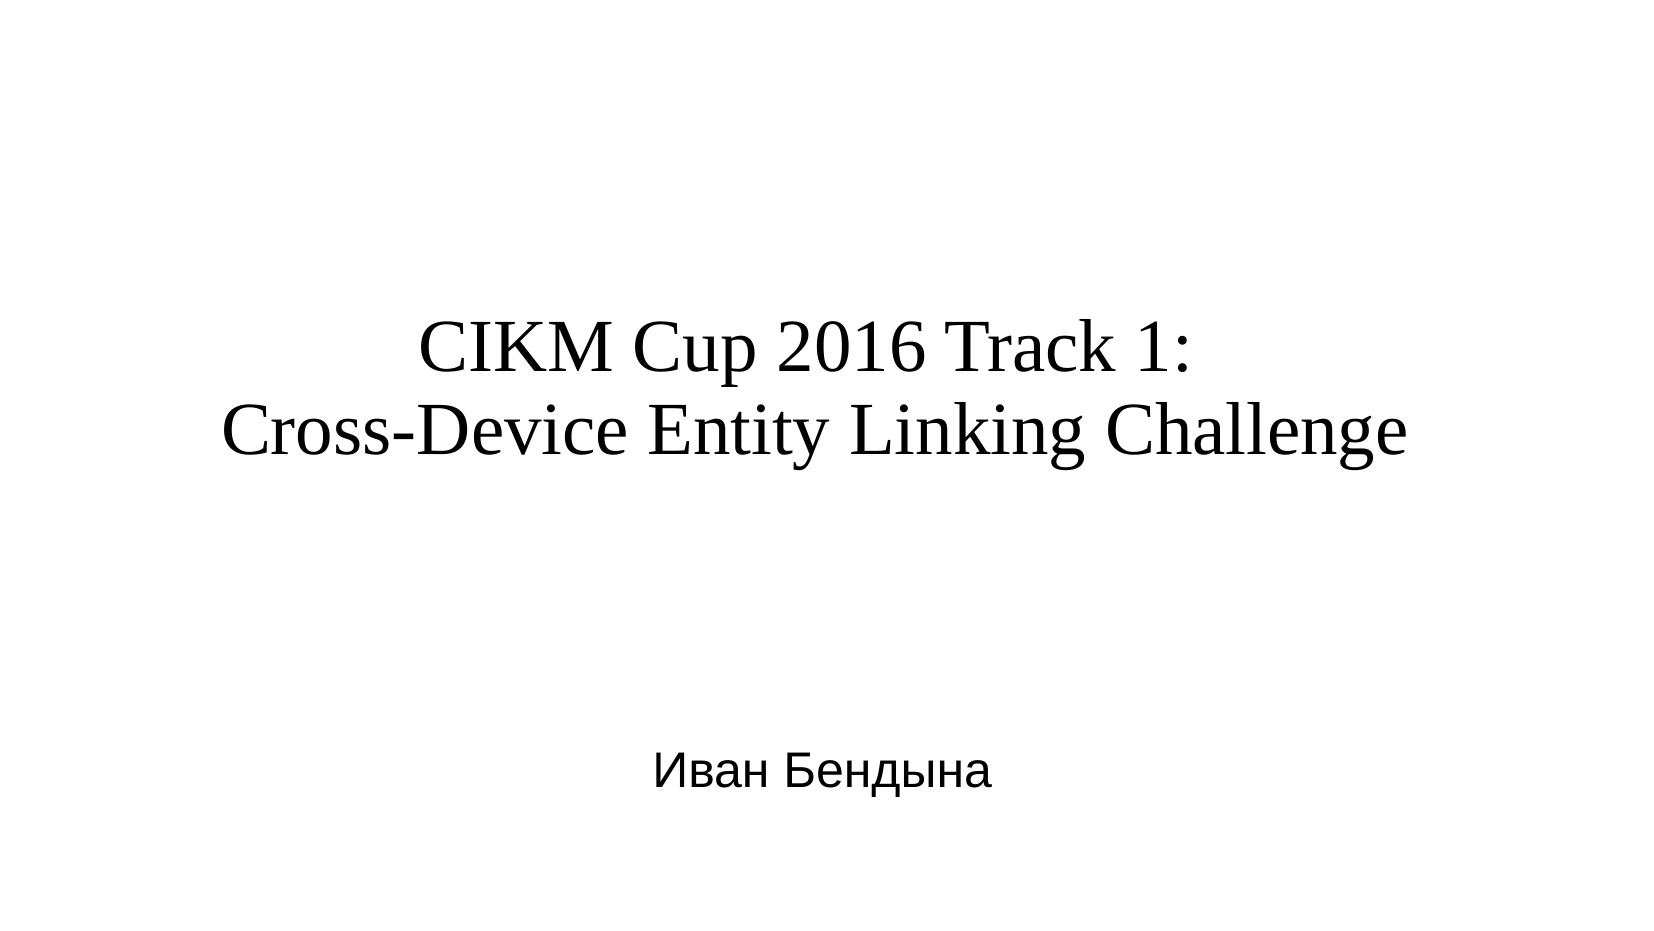

CIKM Cup 2016 Track 1:
Cross-Device Entity Linking Challenge
Иван Бендына